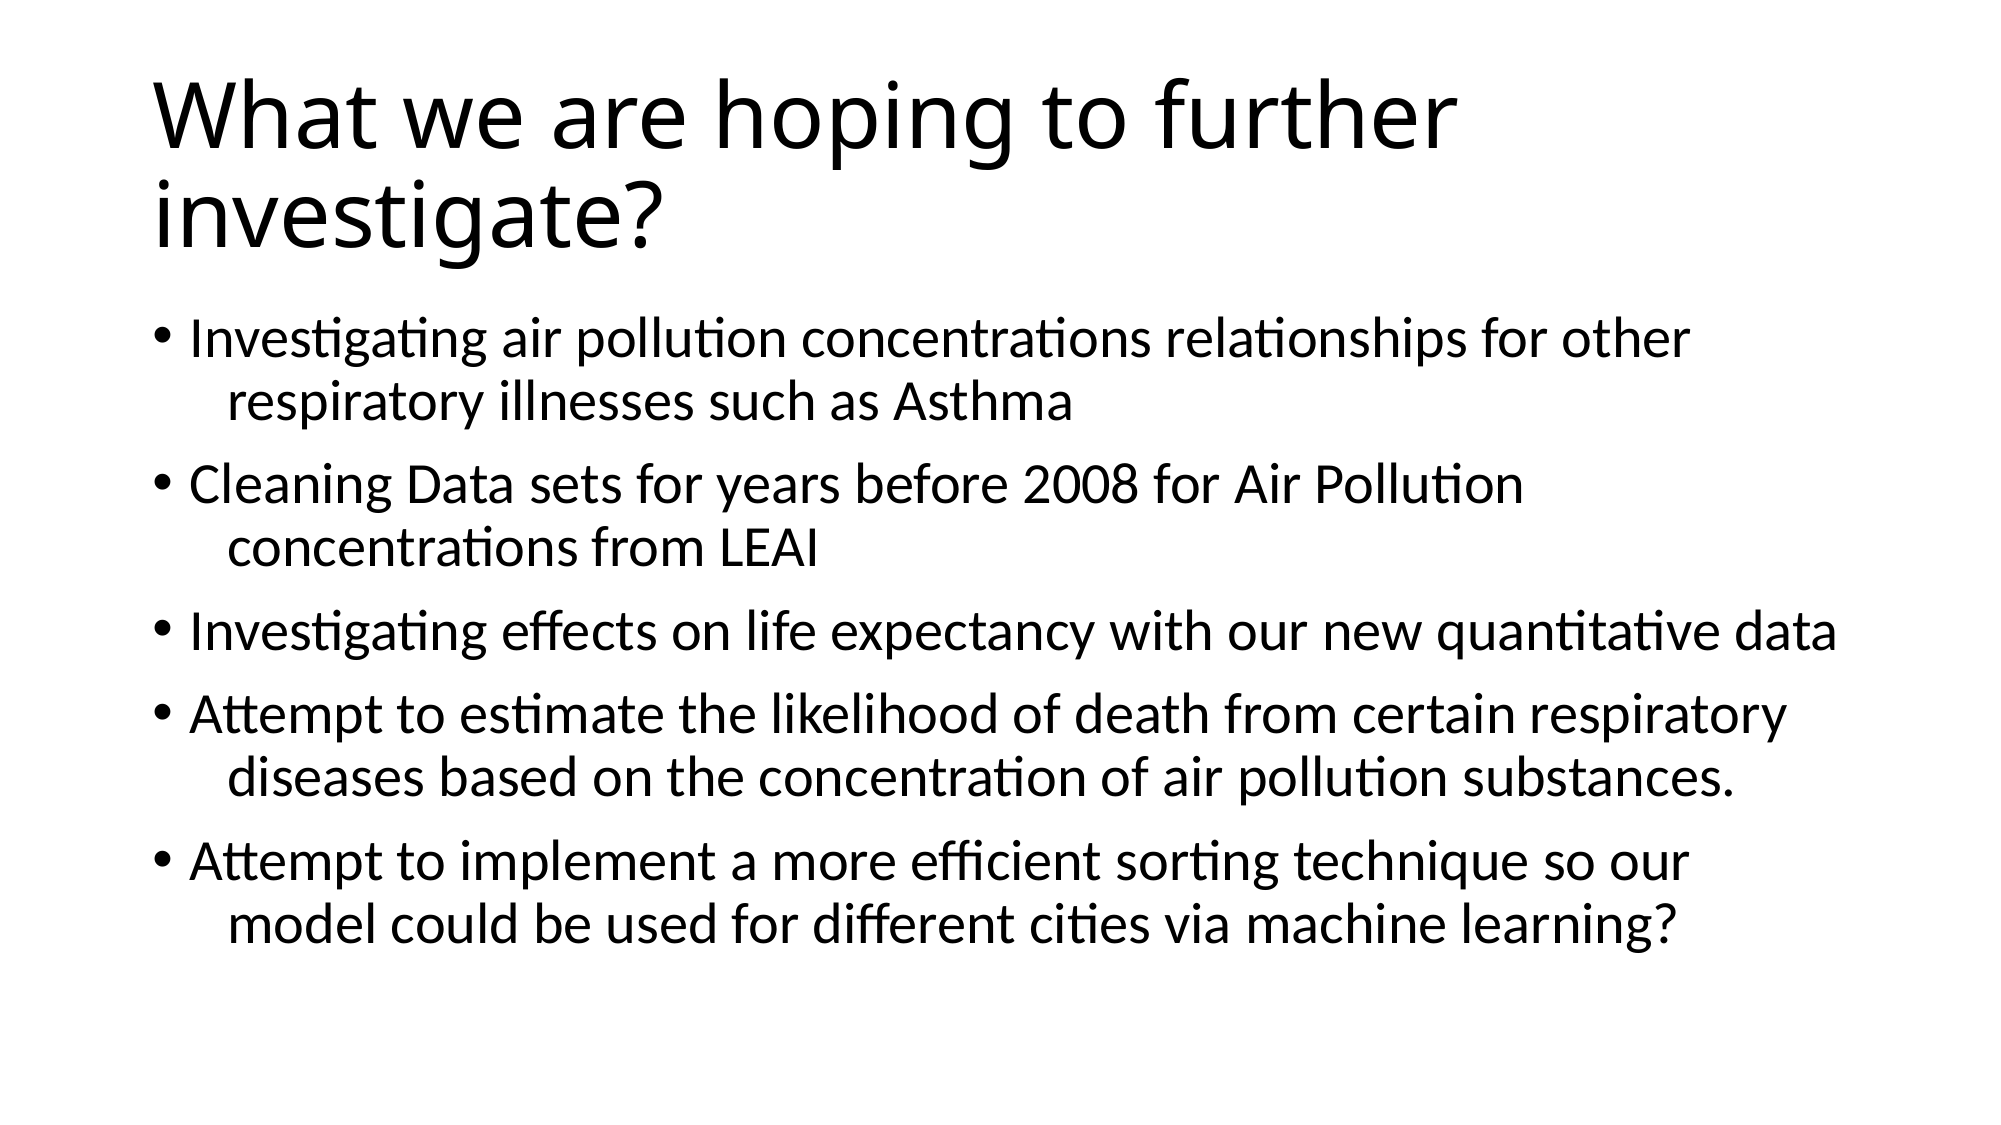

# What we are hoping to further investigate?
Investigating air pollution concentrations relationships for other respiratory illnesses such as Asthma
Cleaning Data sets for years before 2008 for Air Pollution concentrations from LEAI
Investigating effects on life expectancy with our new quantitative data
Attempt to estimate the likelihood of death from certain respiratory diseases based on the concentration of air pollution substances.
Attempt to implement a more efficient sorting technique so our model could be used for different cities via machine learning?